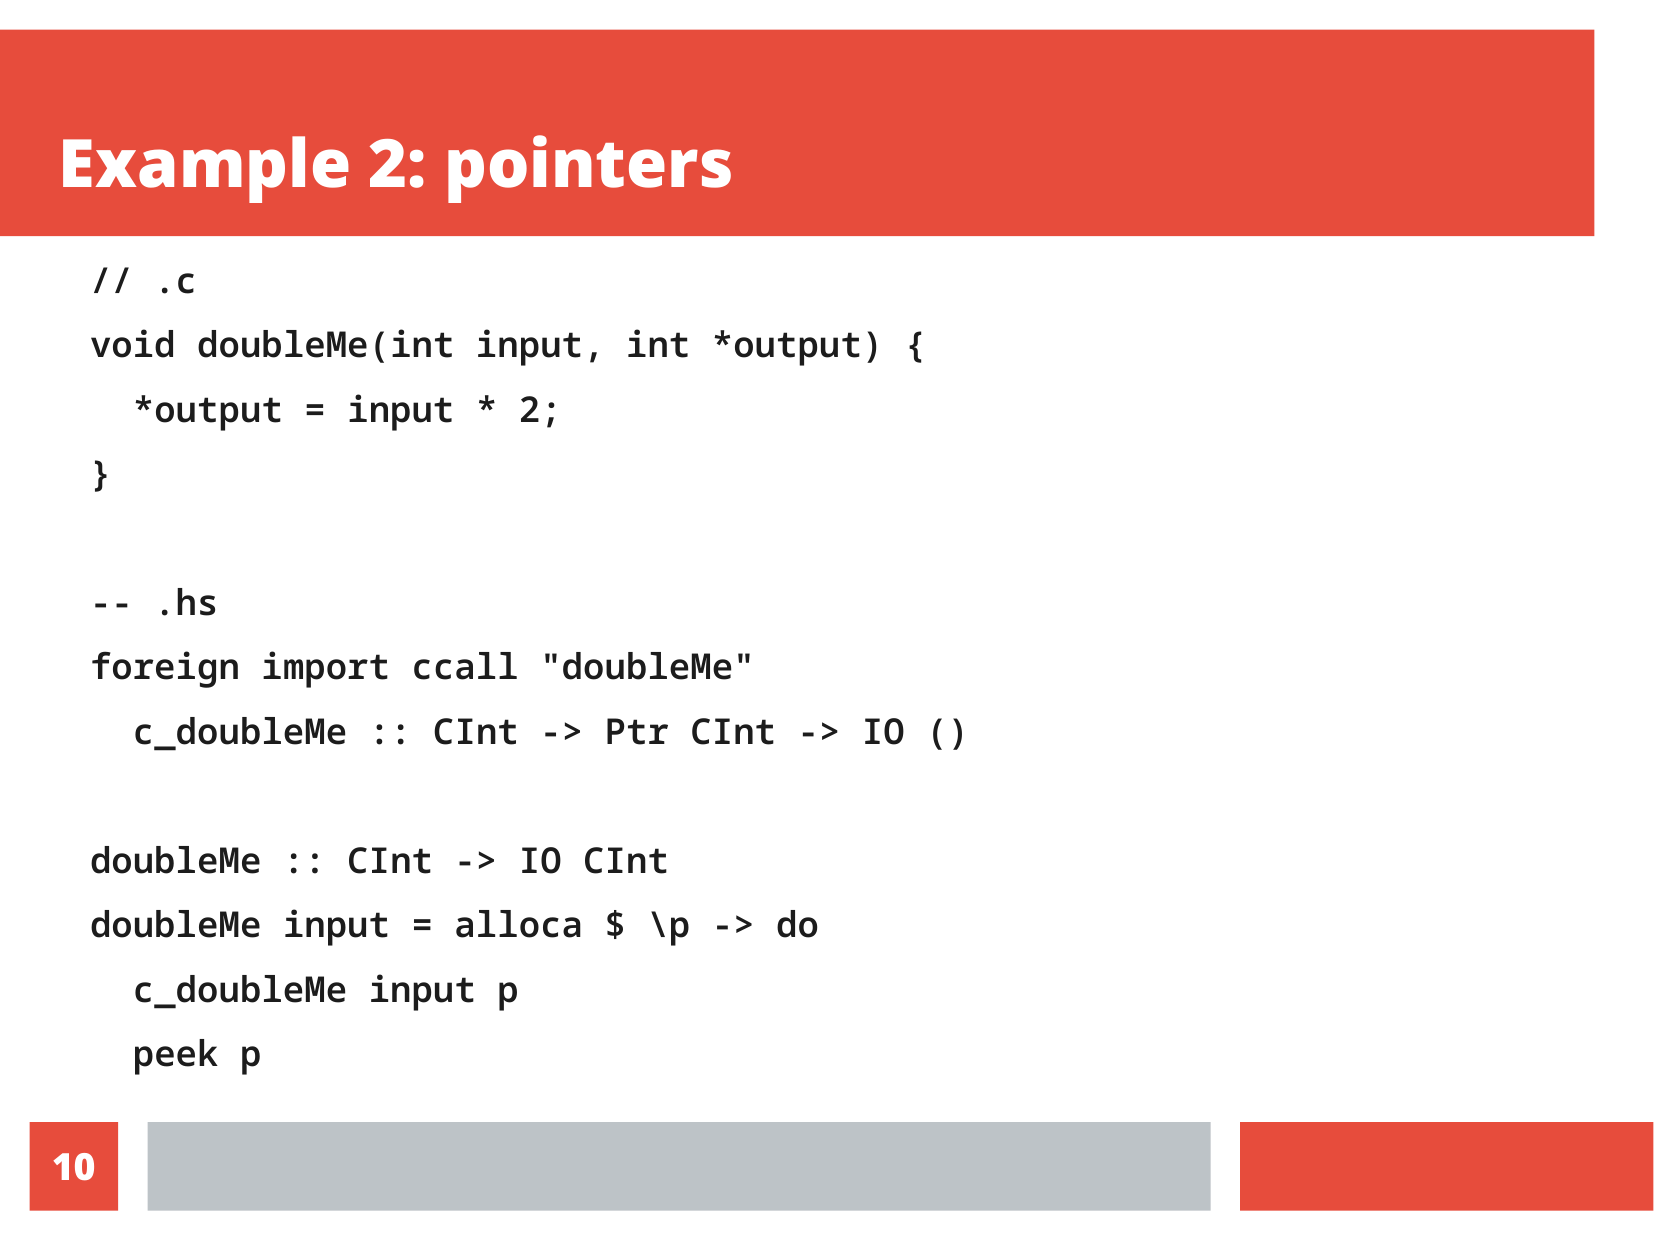

# Example 2: pointers
// .c
void doubleMe(int input, int *output) {
 *output = input * 2;
}
-- .hs
foreign import ccall "doubleMe"
 c_doubleMe :: CInt -> Ptr CInt -> IO ()
doubleMe :: CInt -> IO CInt
doubleMe input = alloca $ \p -> do
 c_doubleMe input p
 peek p
10